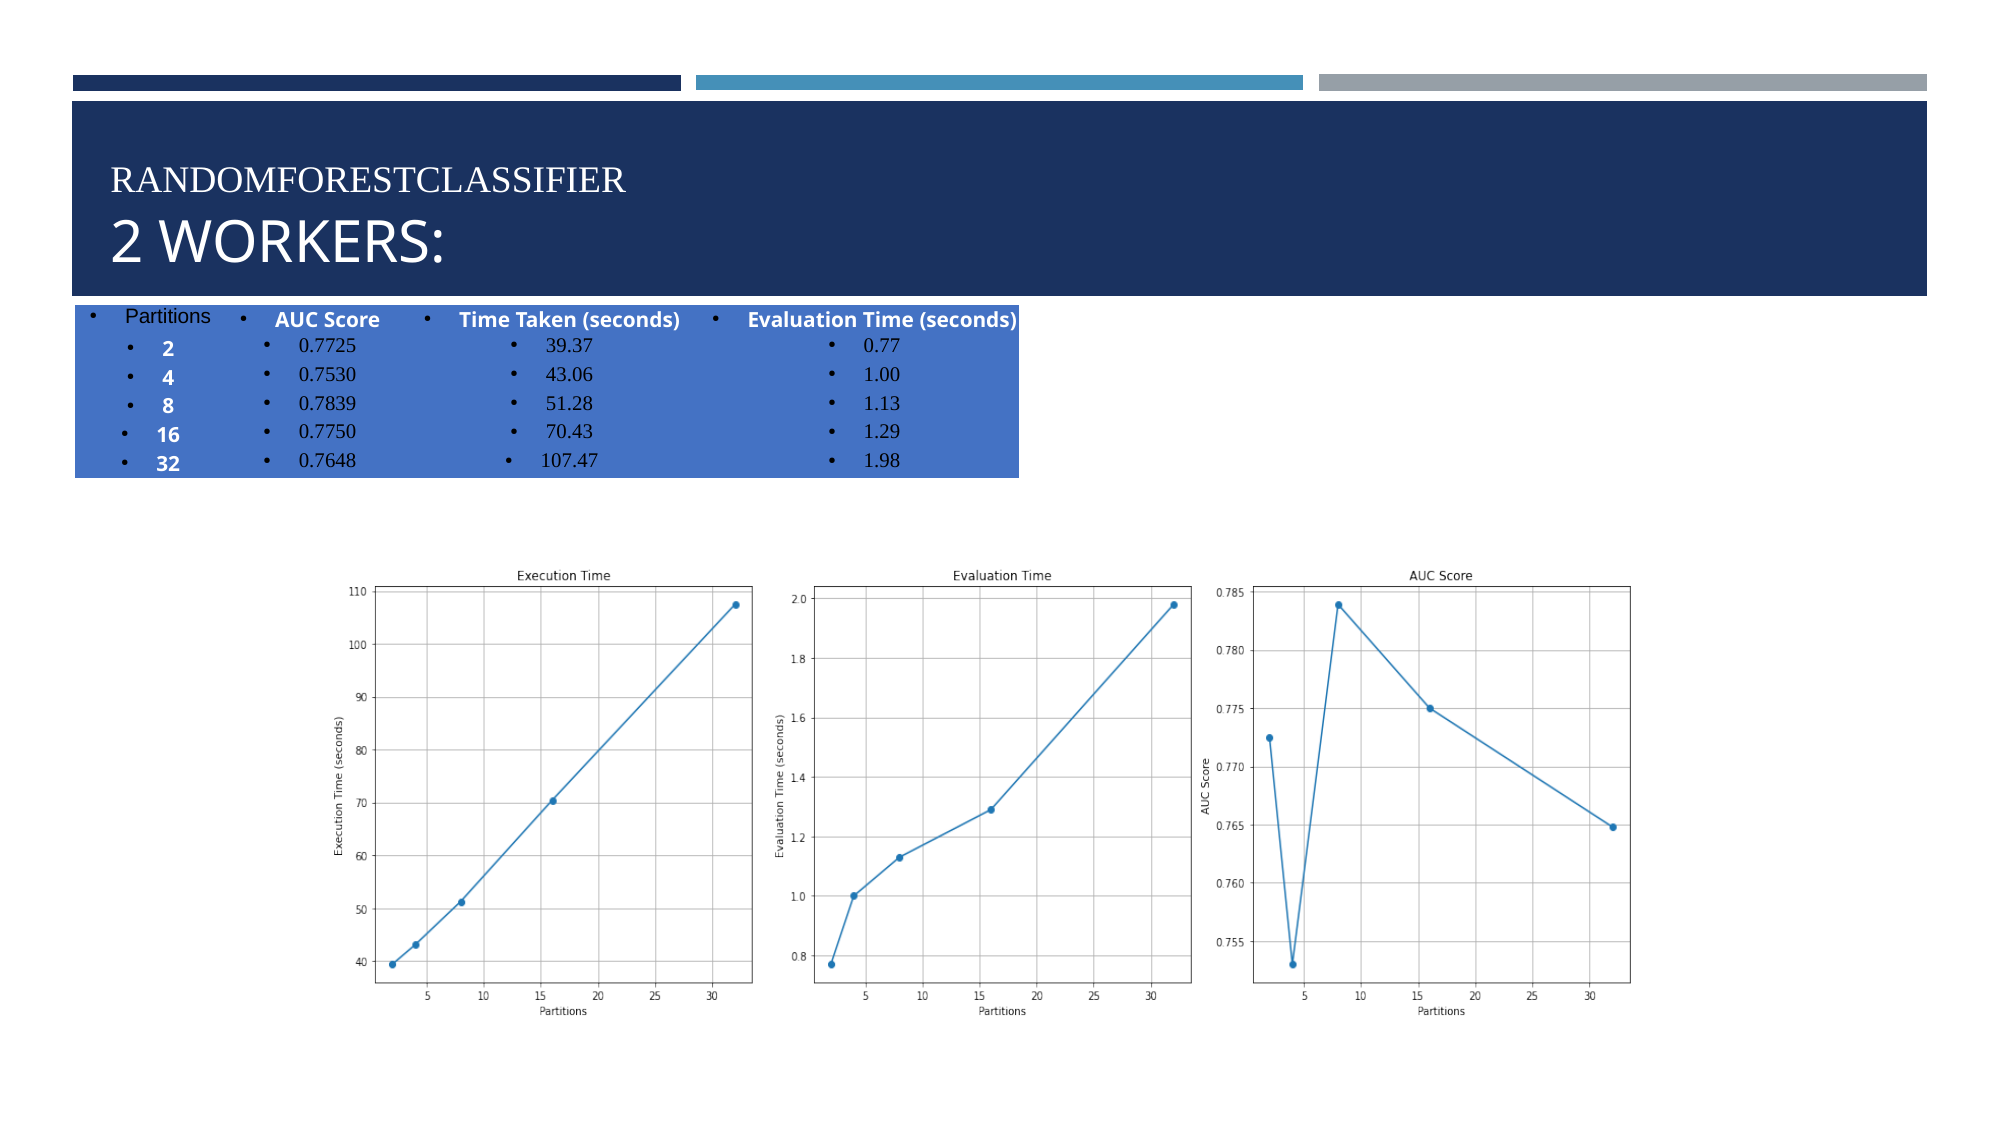

# RandomForestClassifier 2 workers:
| Partitions | AUC Score | Time Taken (seconds) | Evaluation Time (seconds) |
| --- | --- | --- | --- |
| 2 | 0.7725 | 39.37 | 0.77 |
| 4 | 0.7530 | 43.06 | 1.00 |
| 8 | 0.7839 | 51.28 | 1.13 |
| 16 | 0.7750 | 70.43 | 1.29 |
| 32 | 0.7648 | 107.47 | 1.98 |